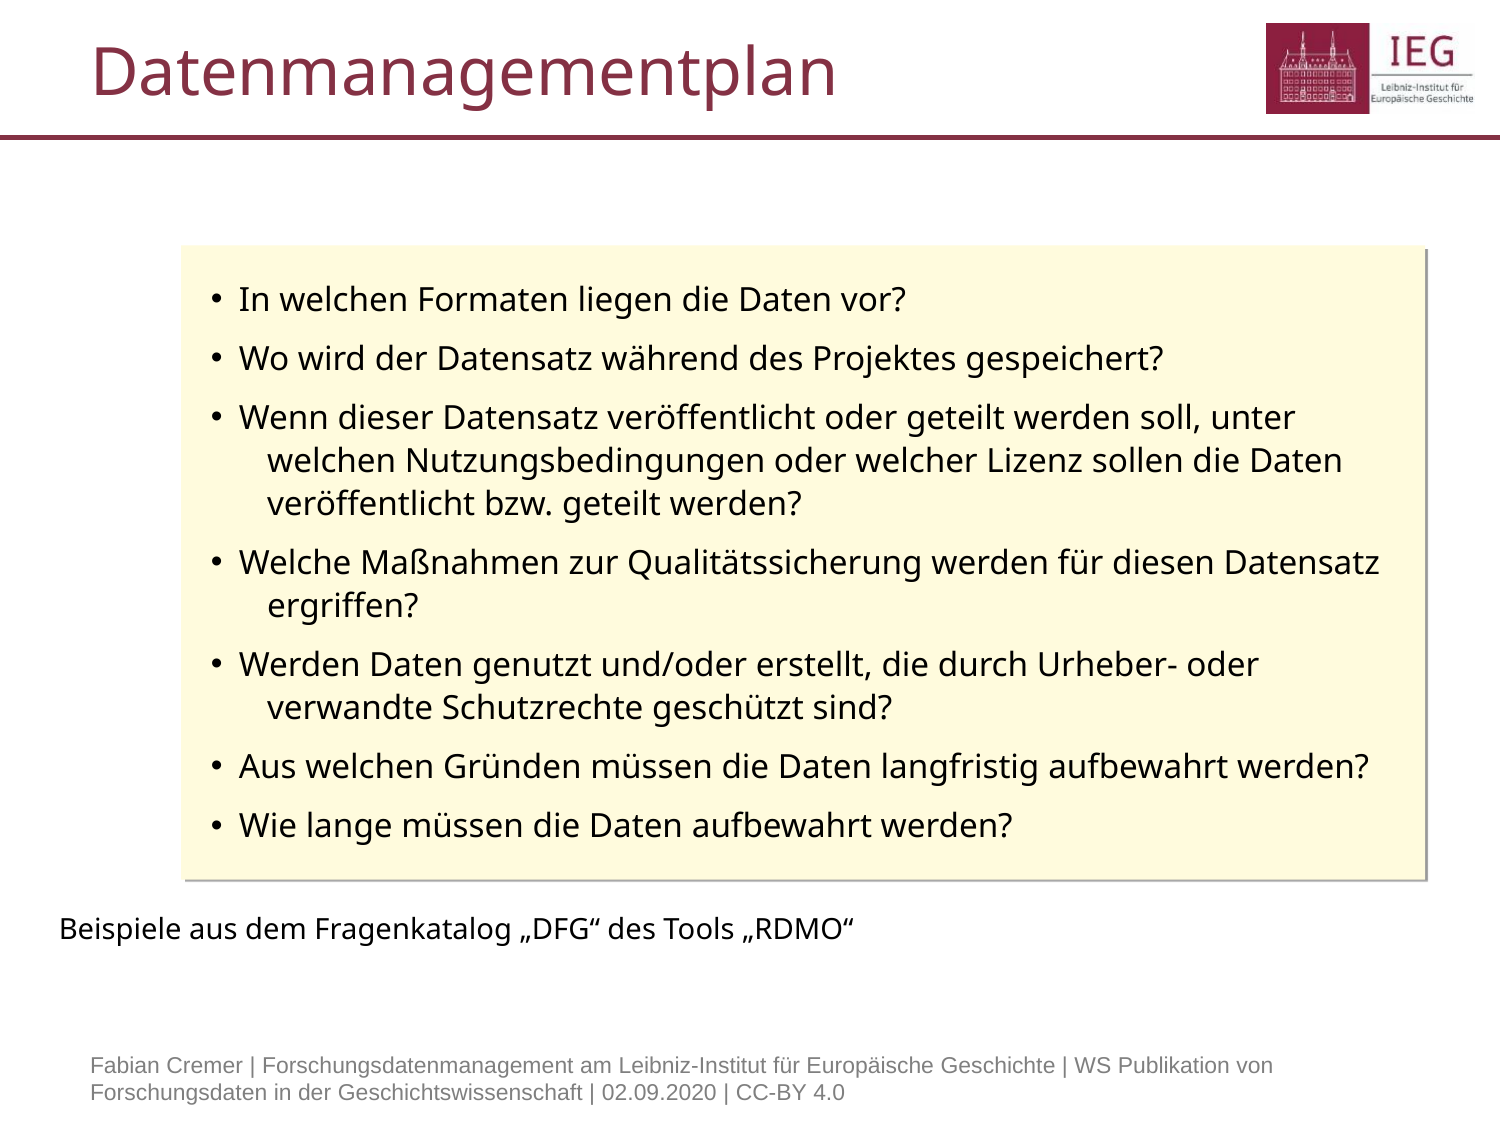

# Datenmanagementplan
In welchen Formaten liegen die Daten vor?
Wo wird der Datensatz während des Projektes gespeichert?
Wenn dieser Datensatz veröffentlicht oder geteilt werden soll, unter welchen Nutzungsbedingungen oder welcher Lizenz sollen die Daten veröffentlicht bzw. geteilt werden?
Welche Maßnahmen zur Qualitätssicherung werden für diesen Datensatz ergriffen?
Werden Daten genutzt und/oder erstellt, die durch Urheber- oder verwandte Schutzrechte geschützt sind?
Aus welchen Gründen müssen die Daten langfristig aufbewahrt werden?
Wie lange müssen die Daten aufbewahrt werden?
Beispiele aus dem Fragenkatalog „DFG“ des Tools „RDMO“
Fabian Cremer | Forschungsdatenmanagement am Leibniz-Institut für Europäische Geschichte | WS Publikation von Forschungsdaten in der Geschichtswissenschaft | 02.09.2020 | CC-BY 4.0